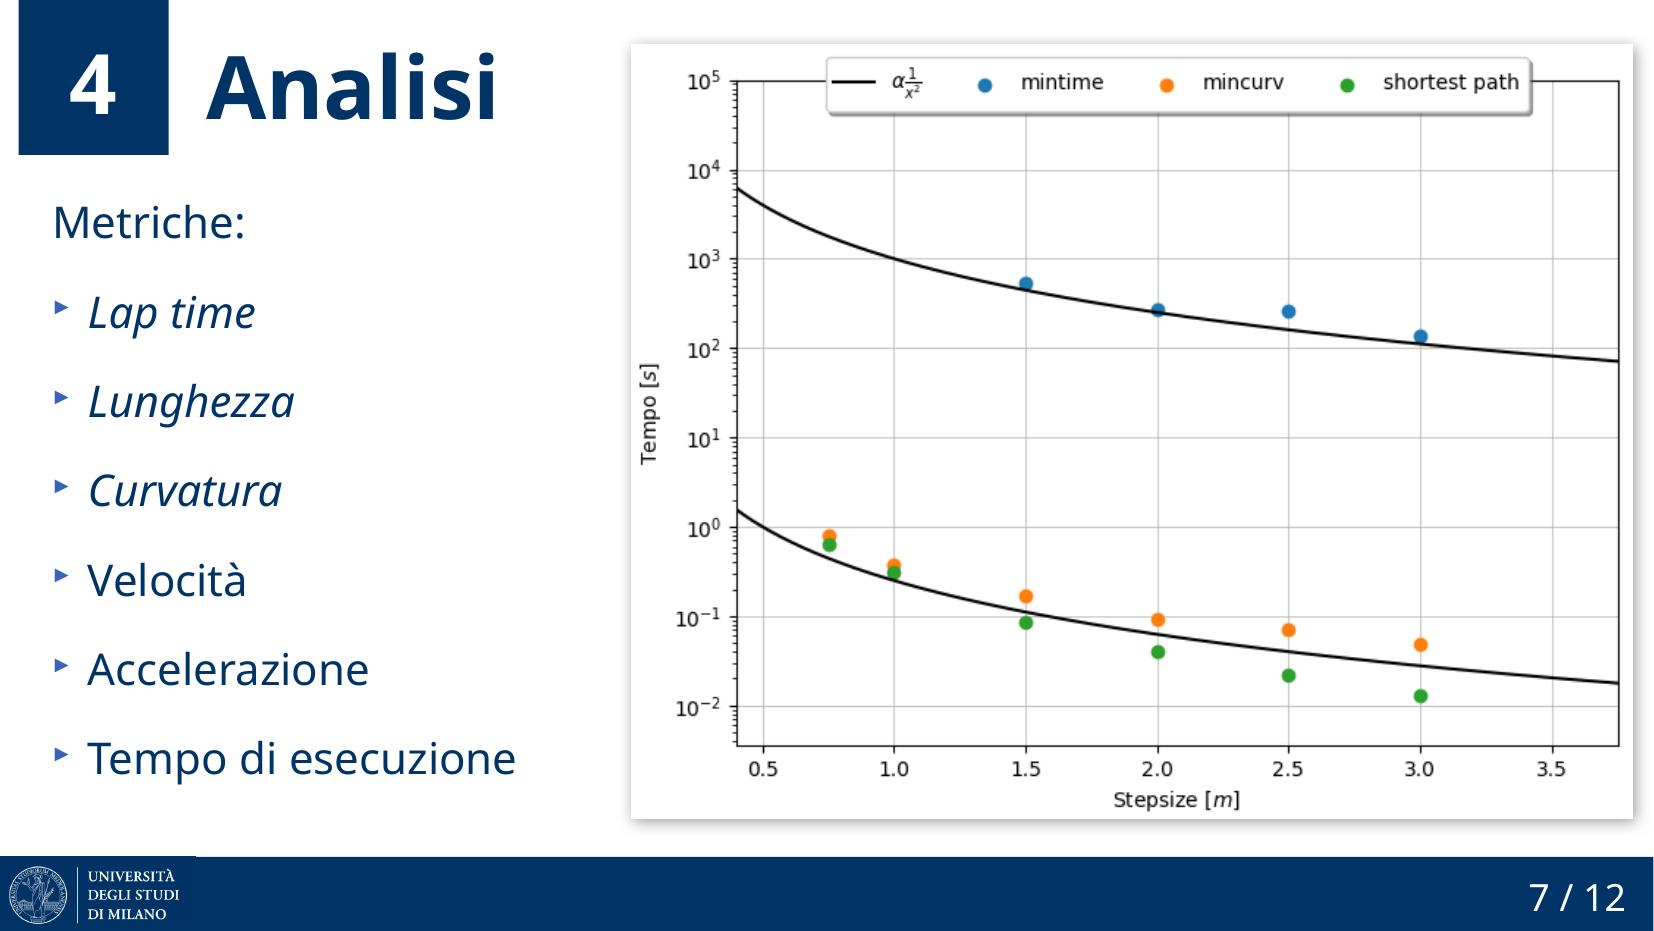

Analisi
4
Metriche:
Lap time
Lunghezza
Curvatura
Velocità
Accelerazione
Tempo di esecuzione
7 / 12